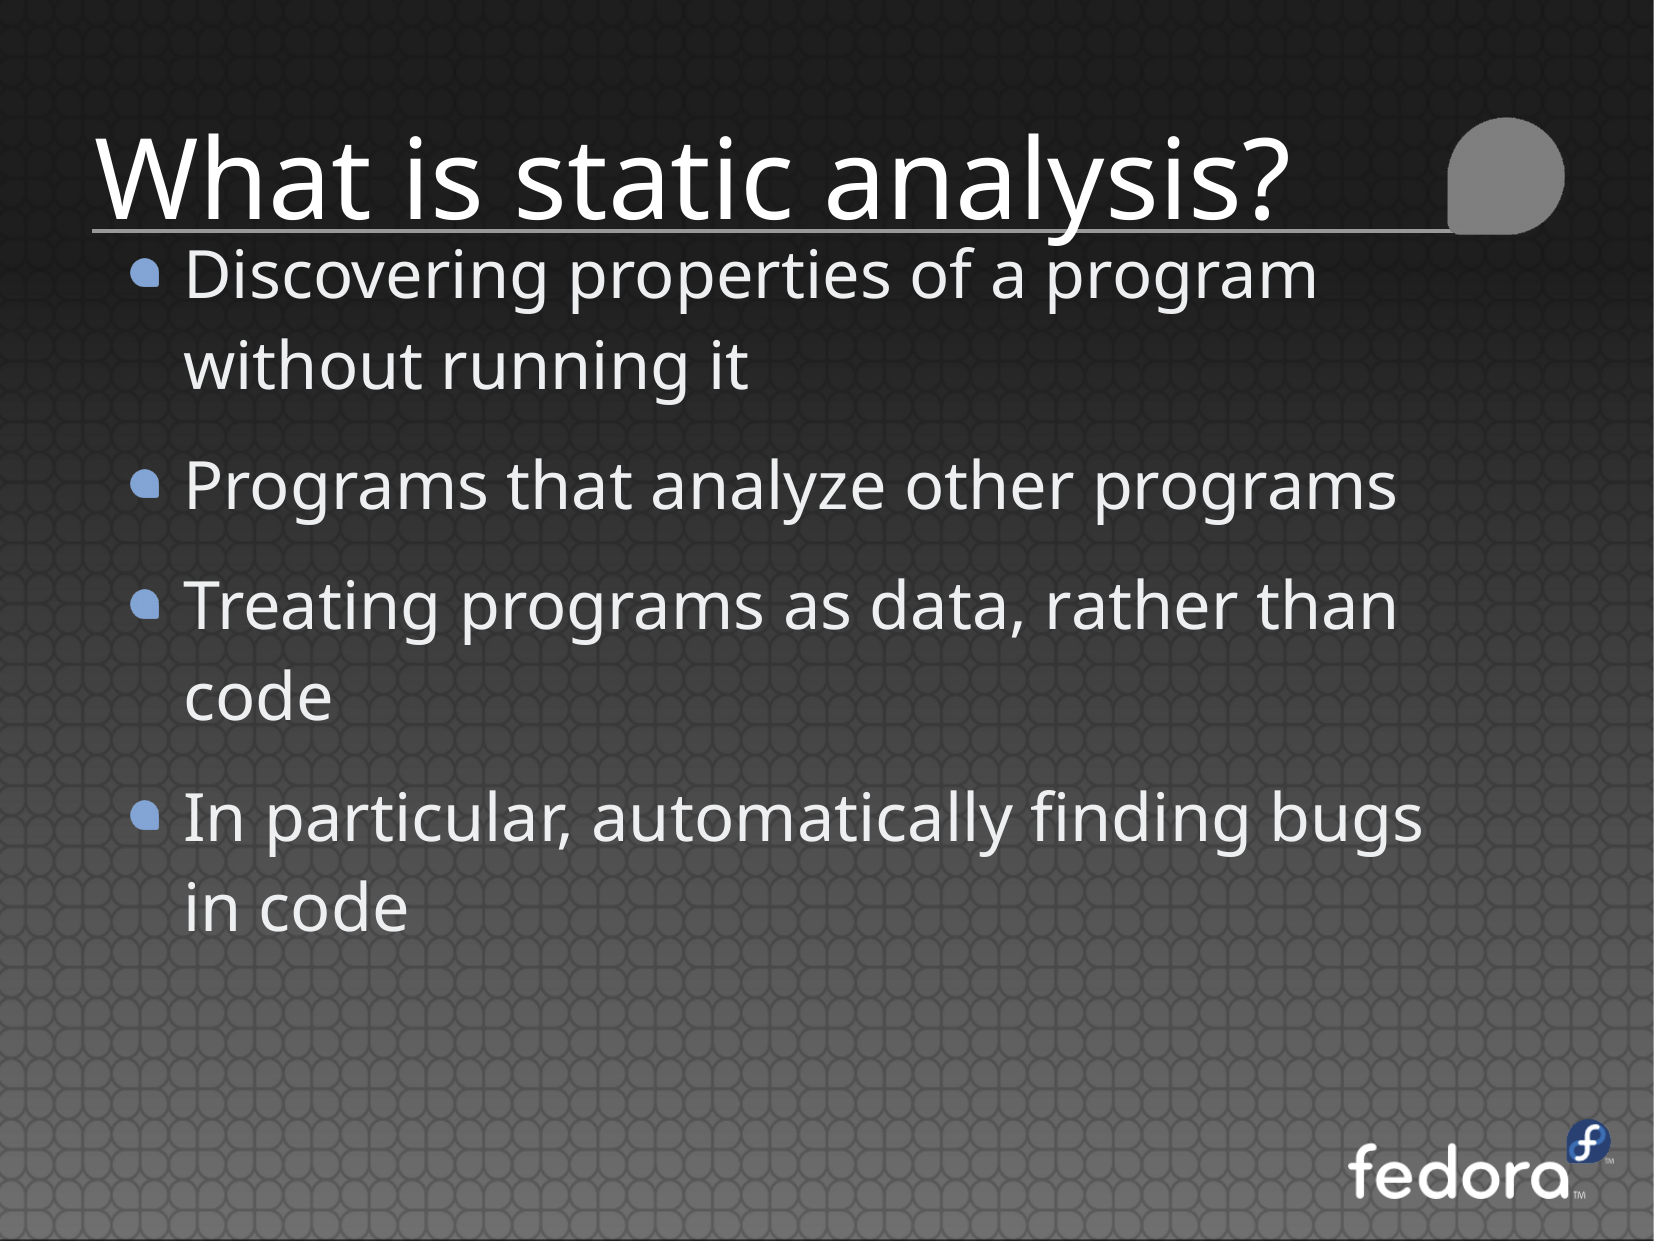

# What is static analysis?
Discovering properties of a program without running it
Programs that analyze other programs
Treating programs as data, rather than code
In particular, automatically finding bugs in code